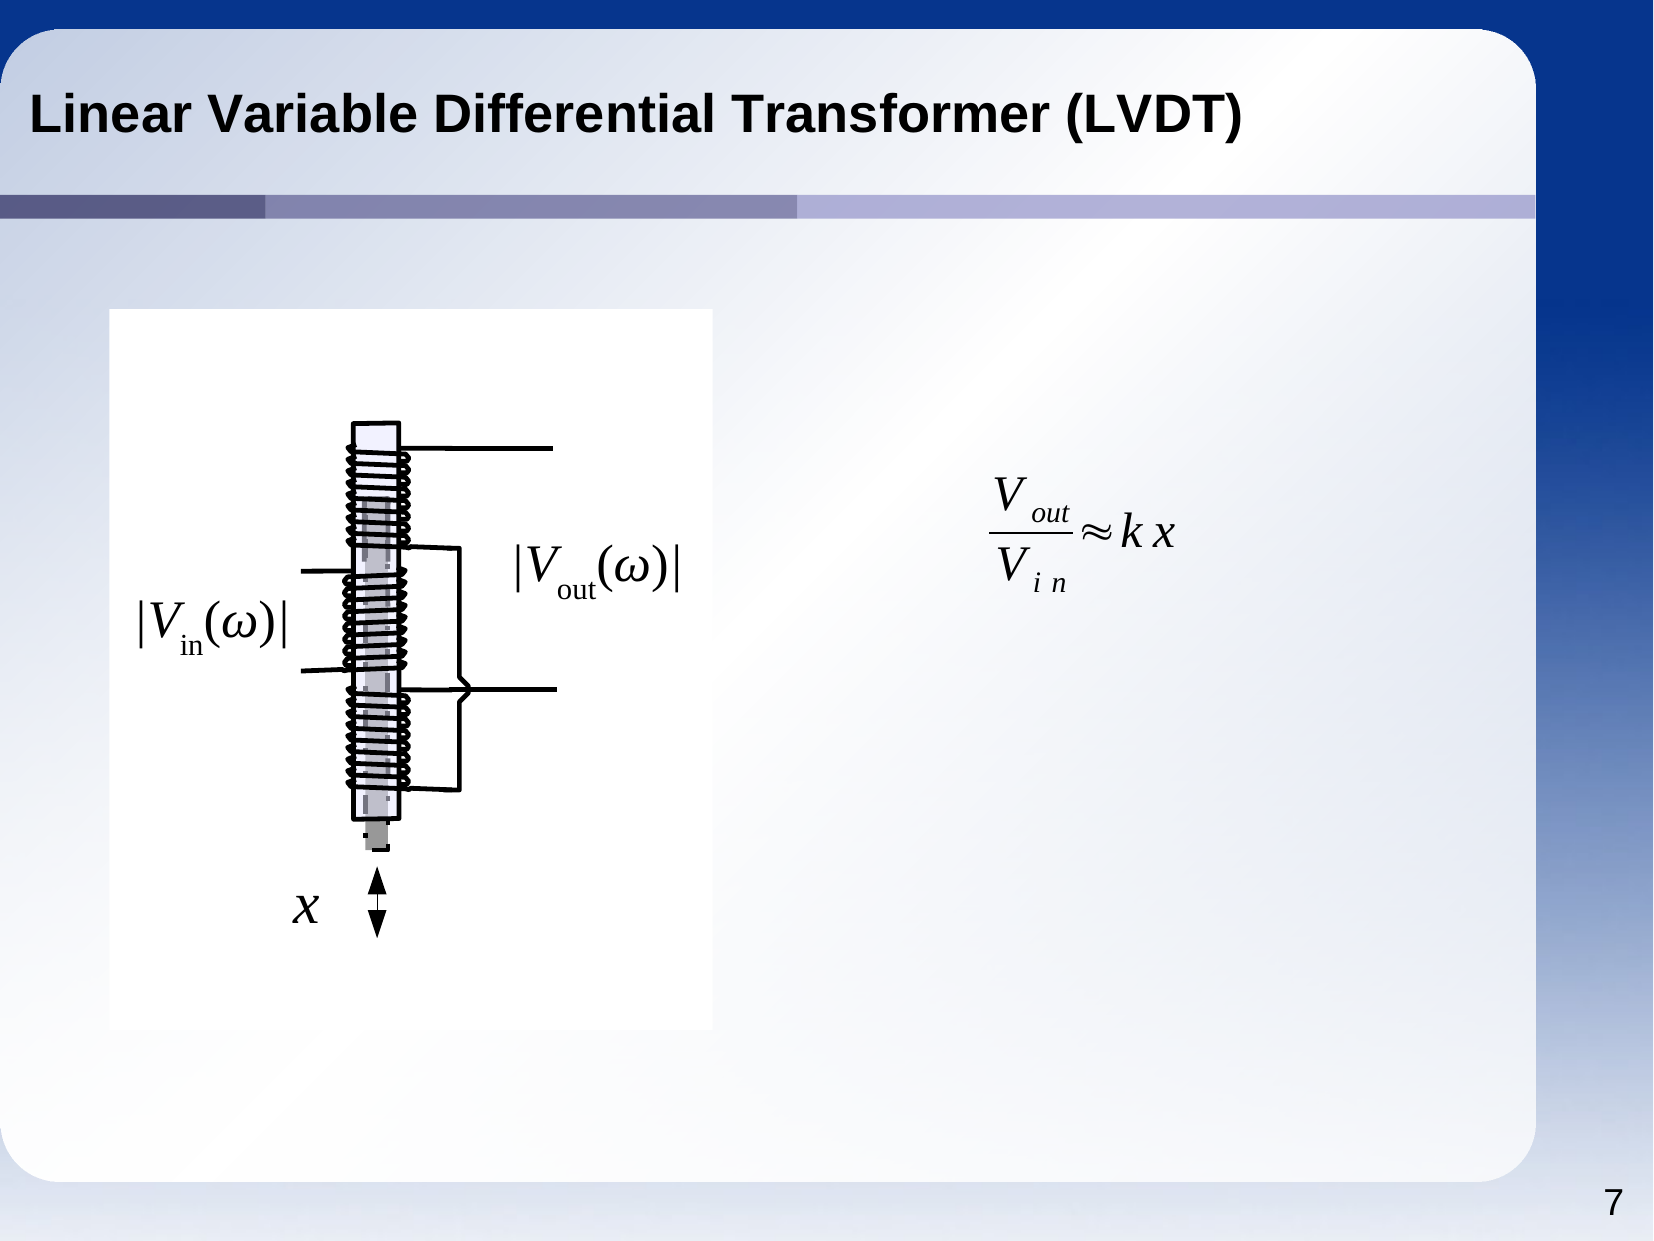

# Linear Variable Differential Transformer (LVDT)
7